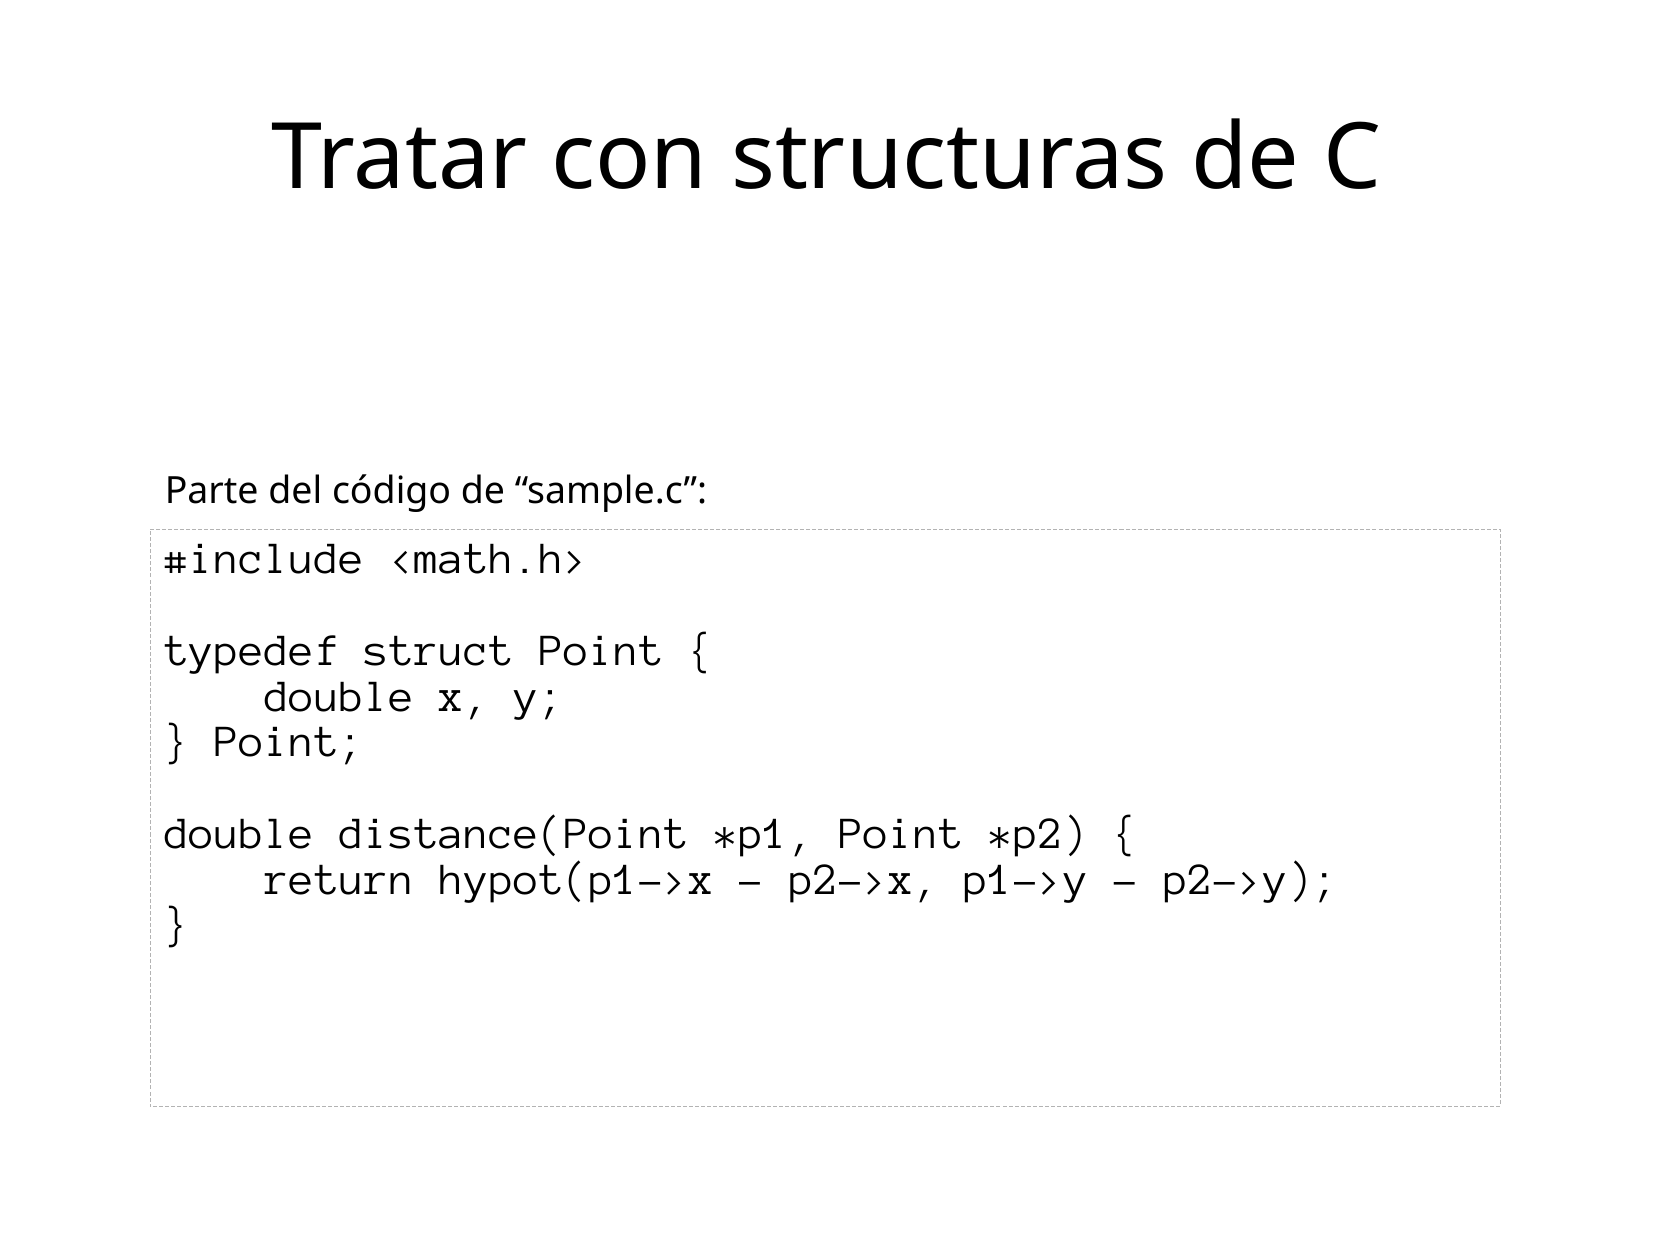

# Tratar con structuras de C
Parte del código de “sample.c”:
#include <math.h>
typedef struct Point {
 double x, y;
} Point;
double distance(Point *p1, Point *p2) {
 return hypot(p1->x - p2->x, p1->y - p2->y);
}